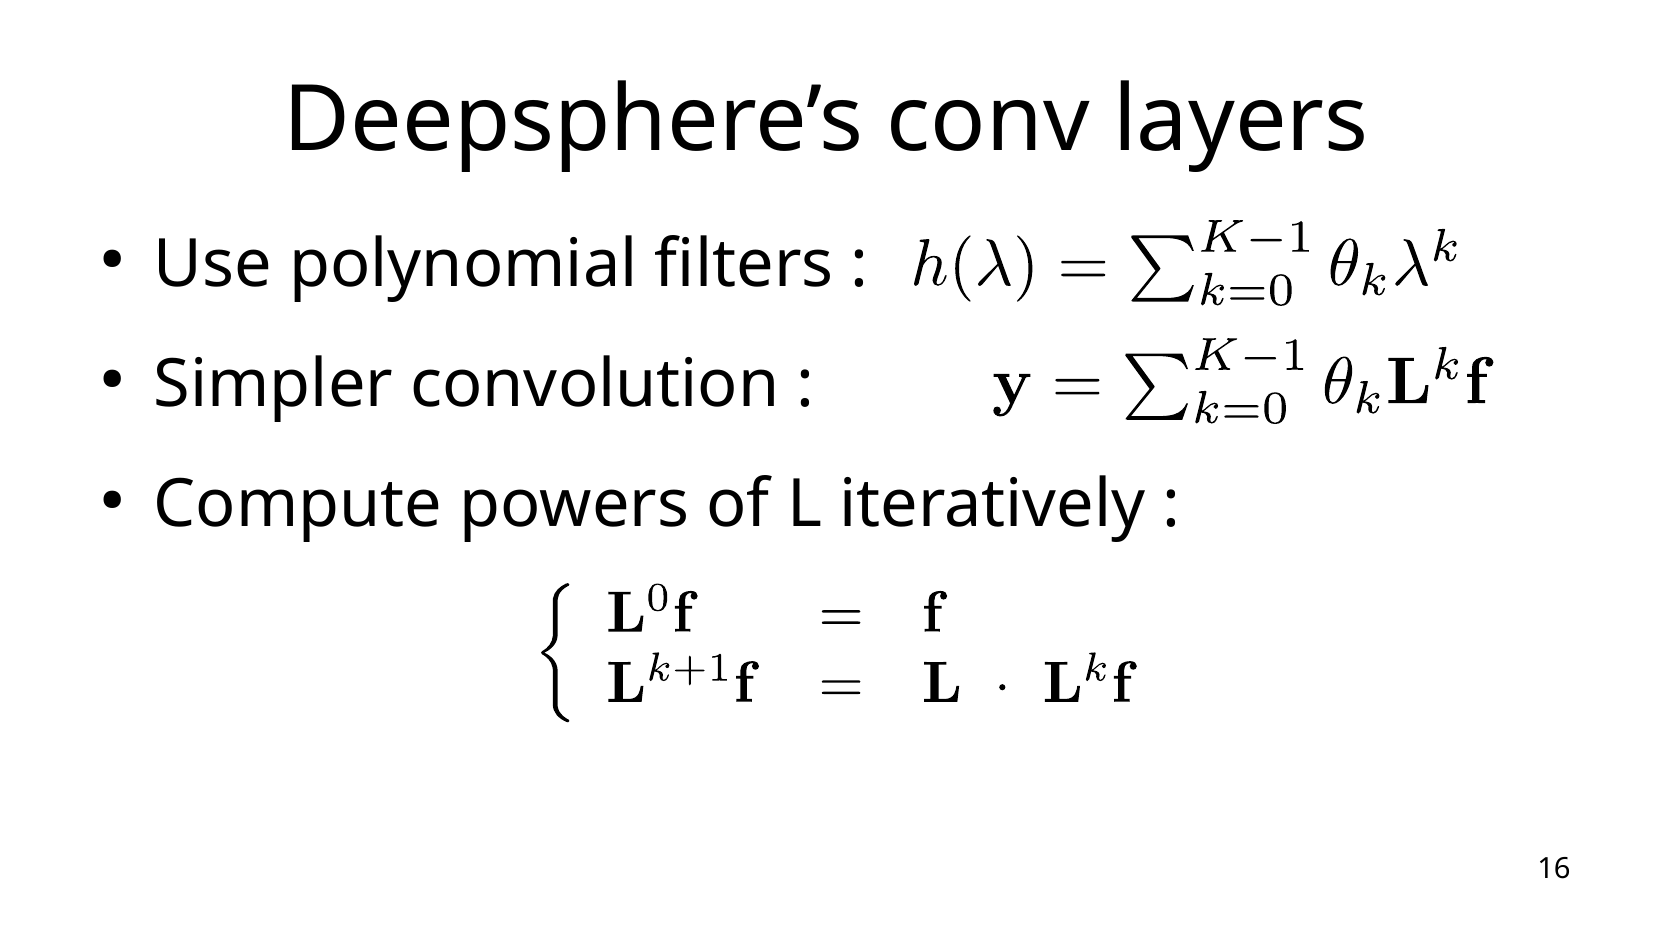

# Deepsphere’s conv layers
Use polynomial filters :
Simpler convolution :
Compute powers of L iteratively :
16